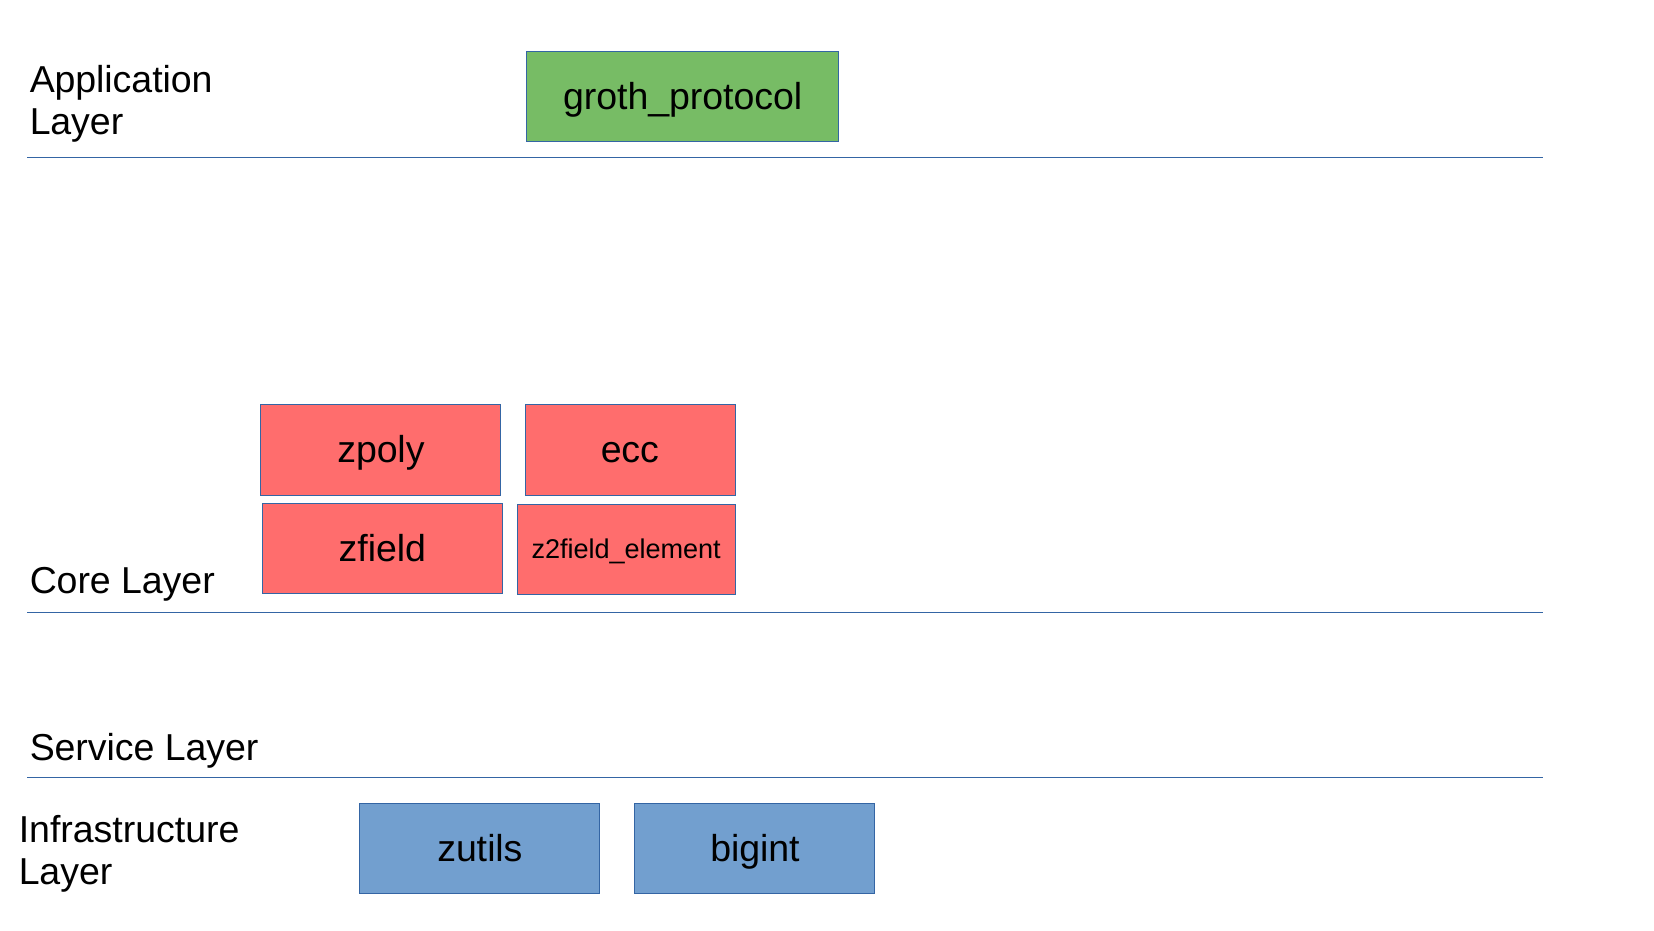

Application Layer
groth_protocol
zpoly
ecc
zfield
z2field_element
Core Layer
Service Layer
Infrastructure Layer
zutils
bigint